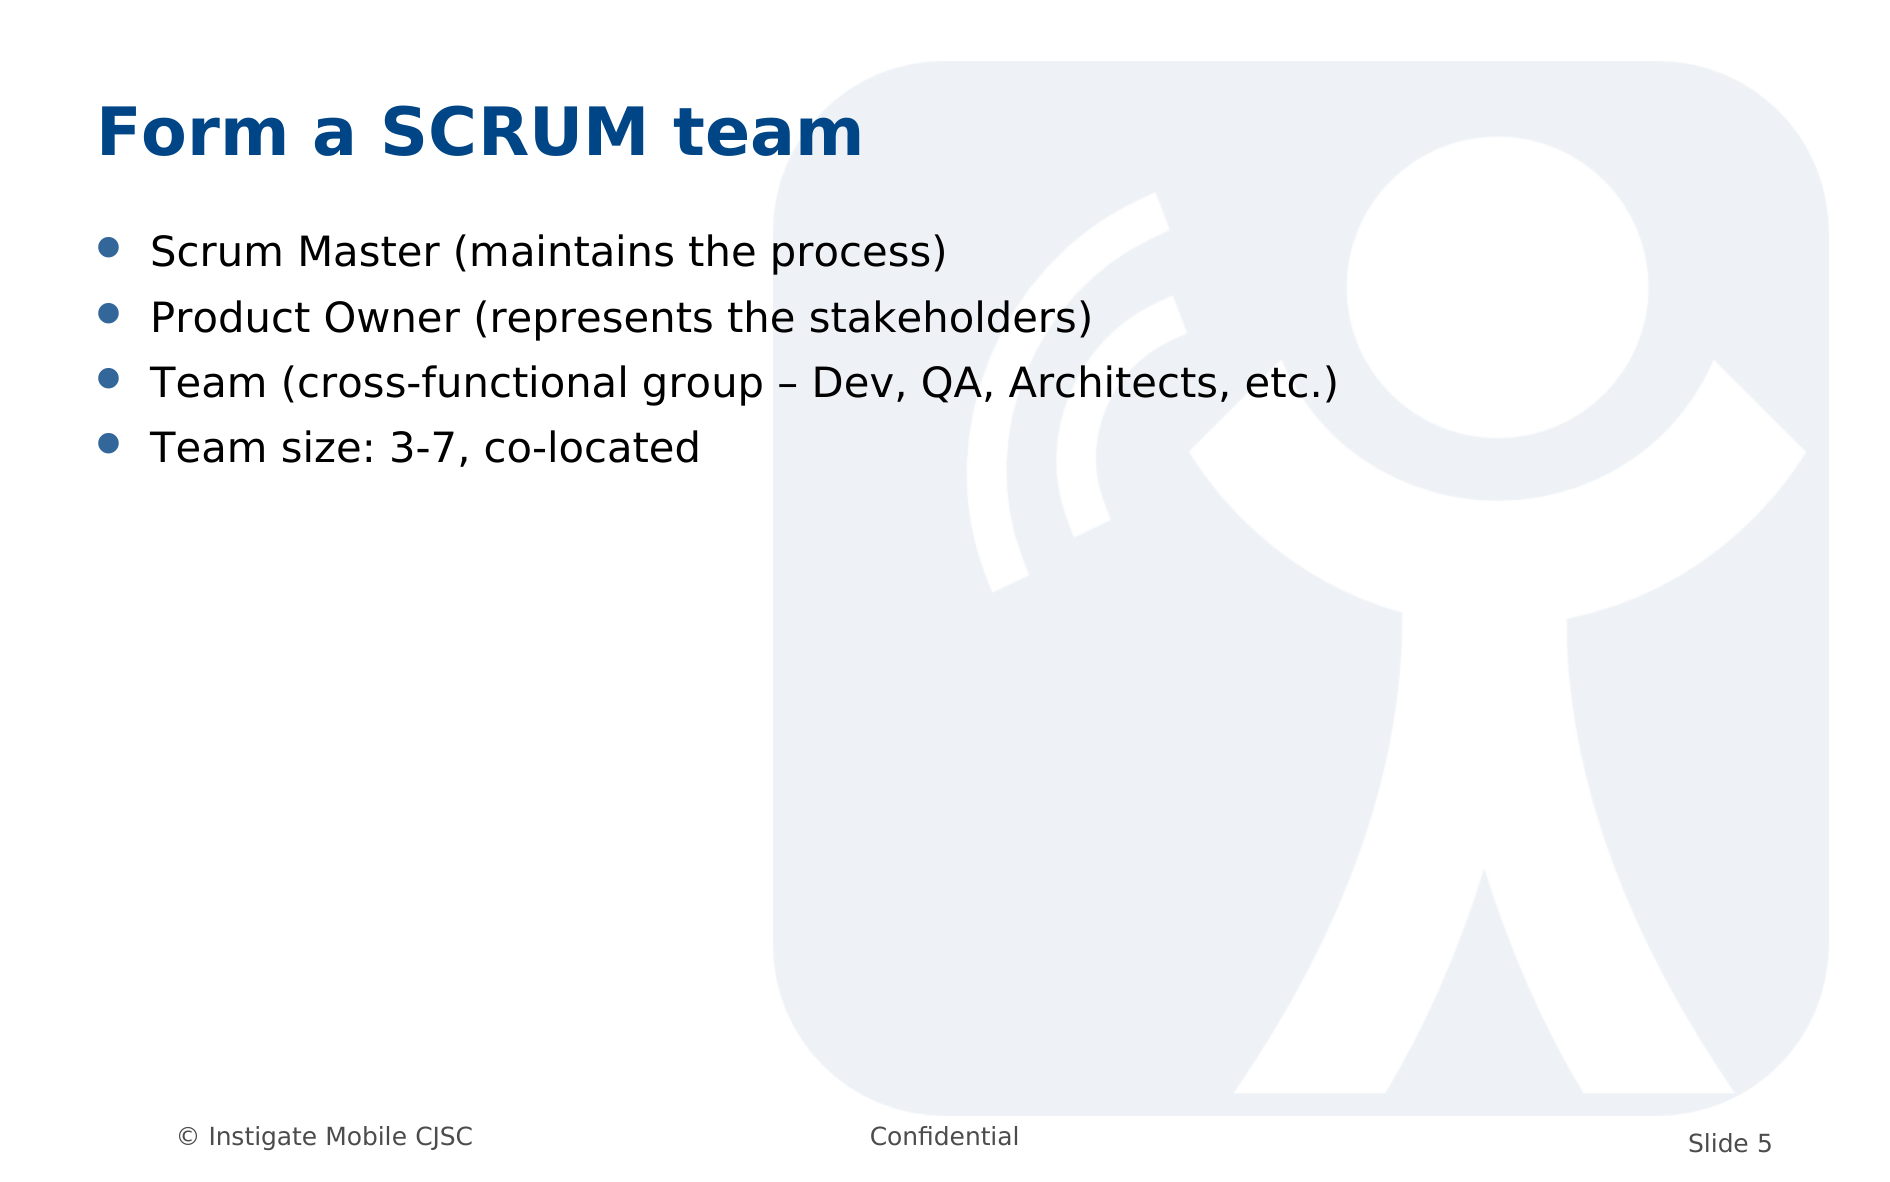

# Form a SCRUM team
Scrum Master (maintains the process)
Product Owner (represents the stakeholders)
Team (cross-functional group – Dev, QA, Architects, etc.)
Team size: 3-7, co-located